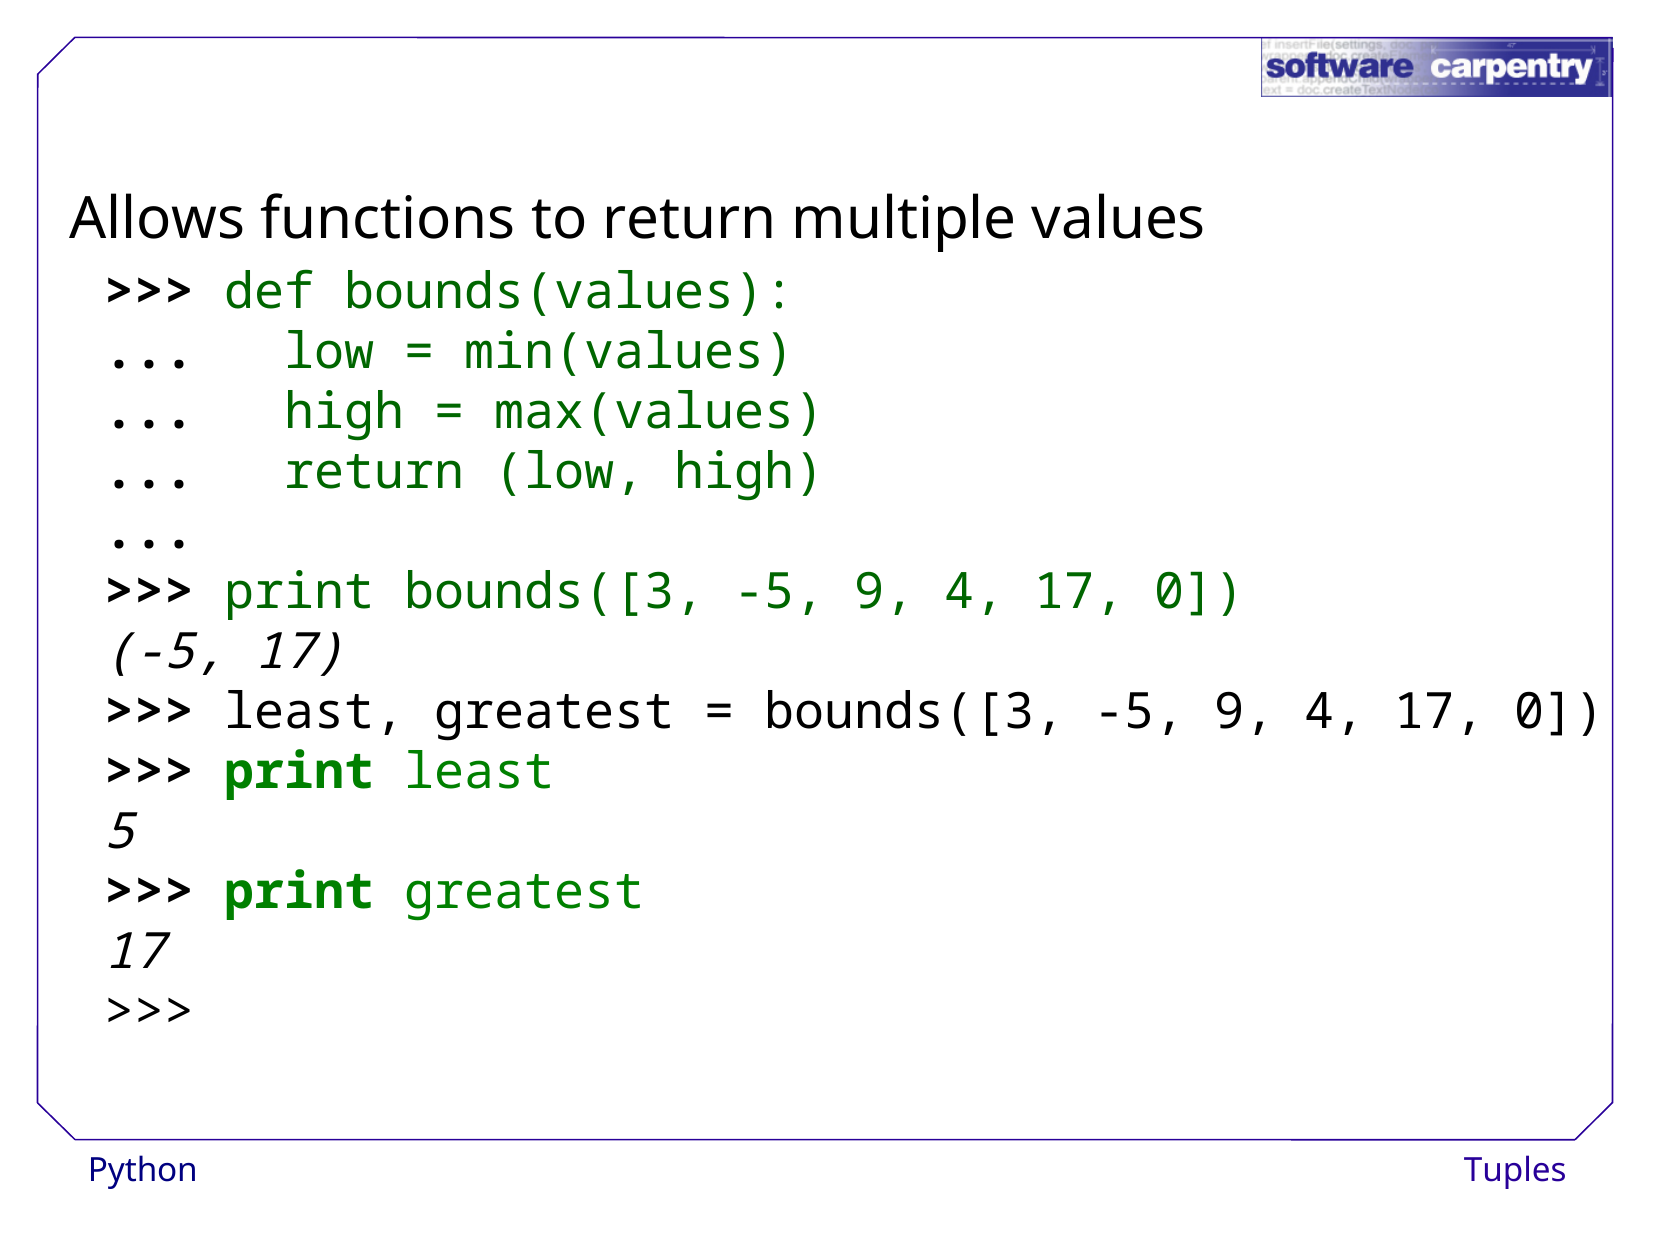

Allows functions to return multiple values
>>> def bounds(values):
... low = min(values)
... high = max(values)
... return (low, high)
...
>>> print bounds([3, -5, 9, 4, 17, 0])
(-5, 17)
>>> least, greatest = bounds([3, -5, 9, 4, 17, 0])
>>> print least
5
>>> print greatest
17
>>>